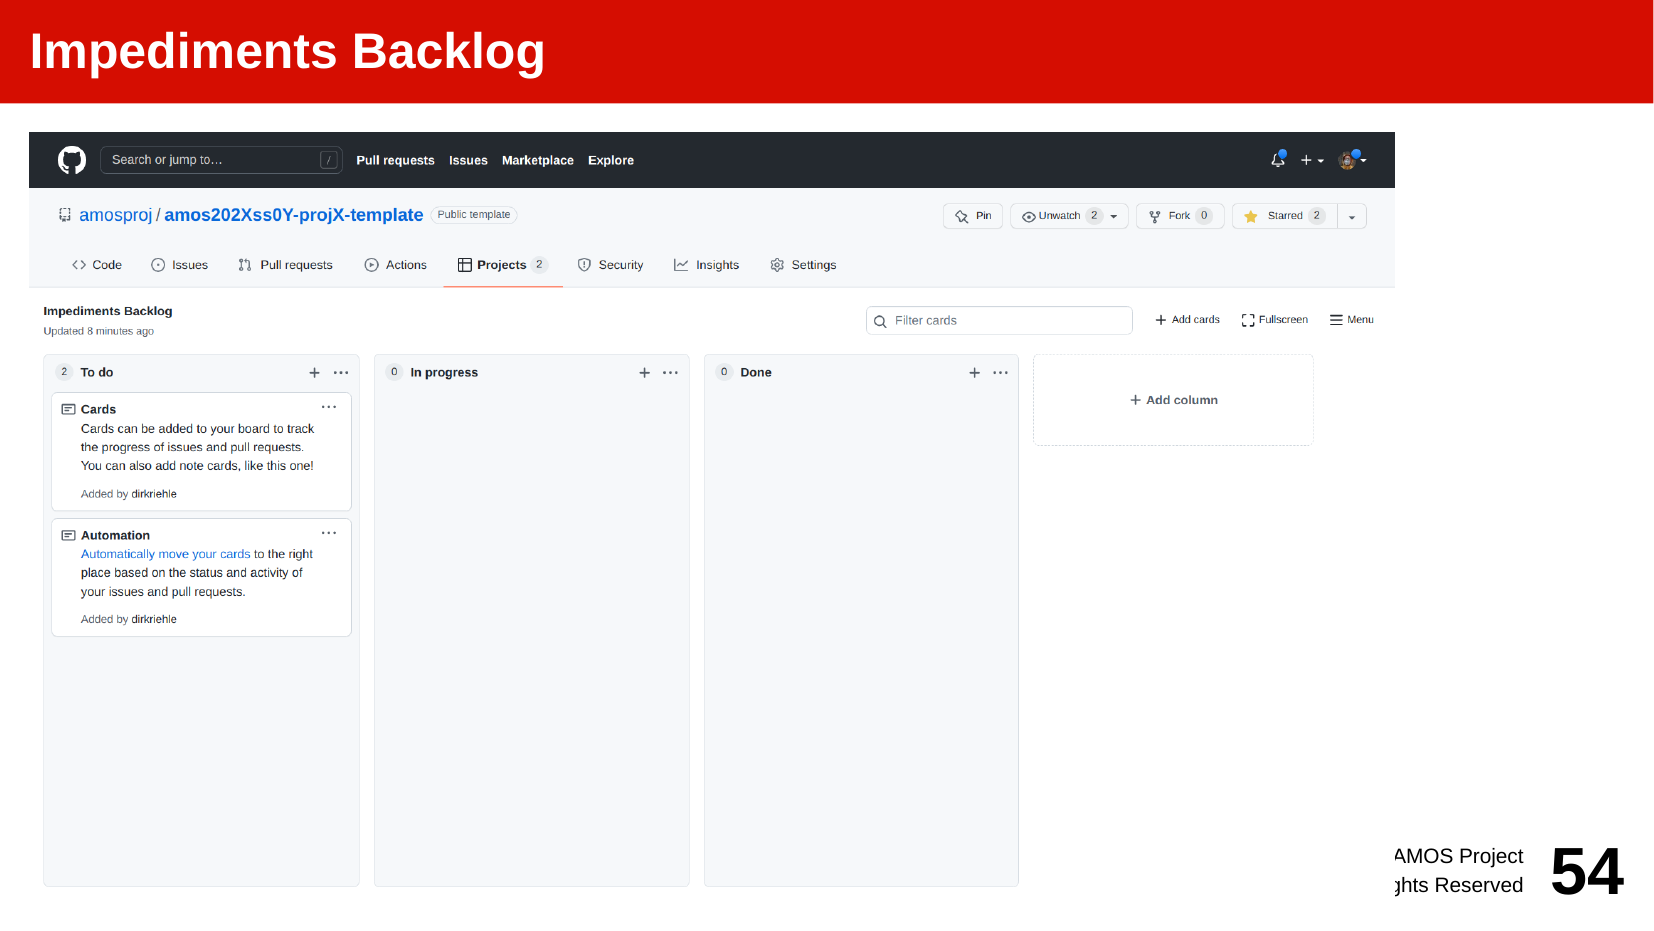

# Impediments Backlog
The AMOS Project
54
© 2022 Dirk Riehle - Some Rights Reserved